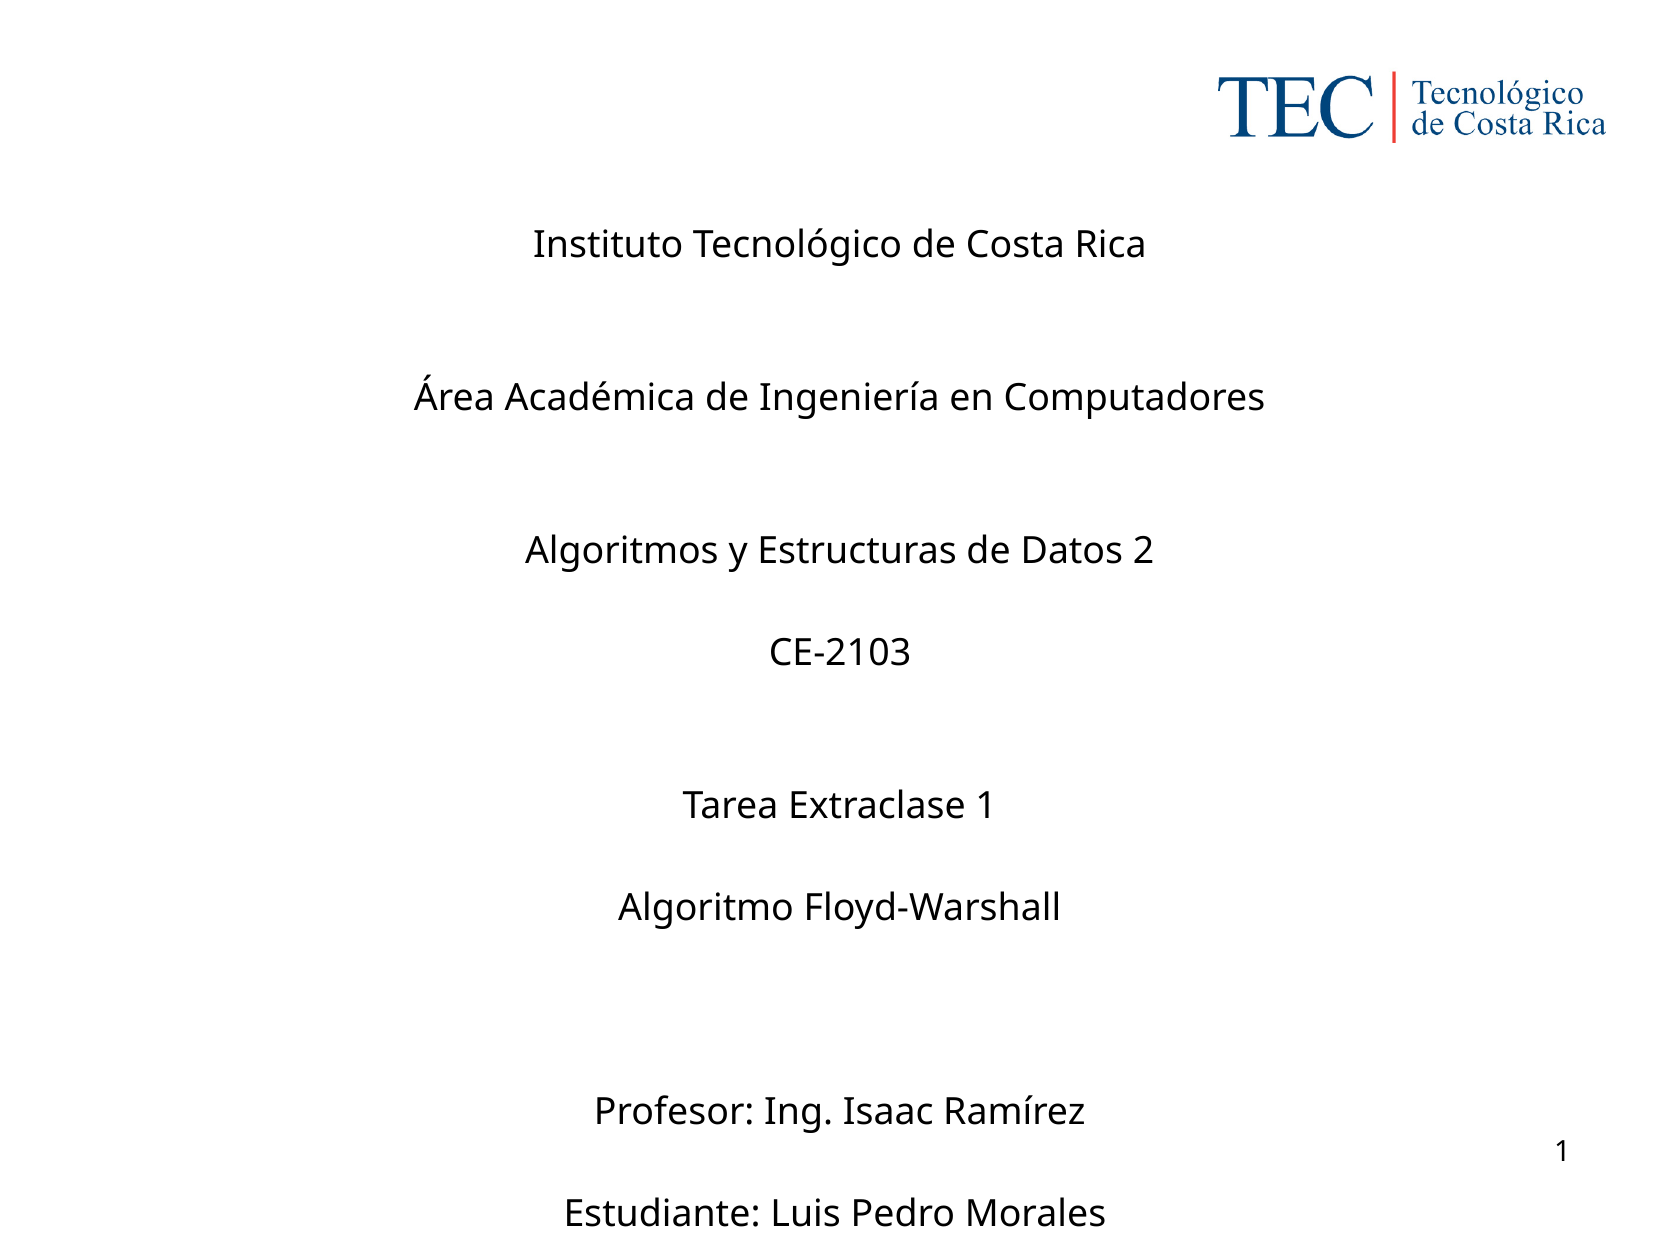

Instituto Tecnológico de Costa Rica
Área Académica de Ingeniería en Computadores
Algoritmos y Estructuras de Datos 2
CE-2103
Tarea Extraclase 1
Algoritmo Floyd-Warshall
Profesor: Ing. Isaac Ramírez
Estudiante: Luis Pedro Morales
1